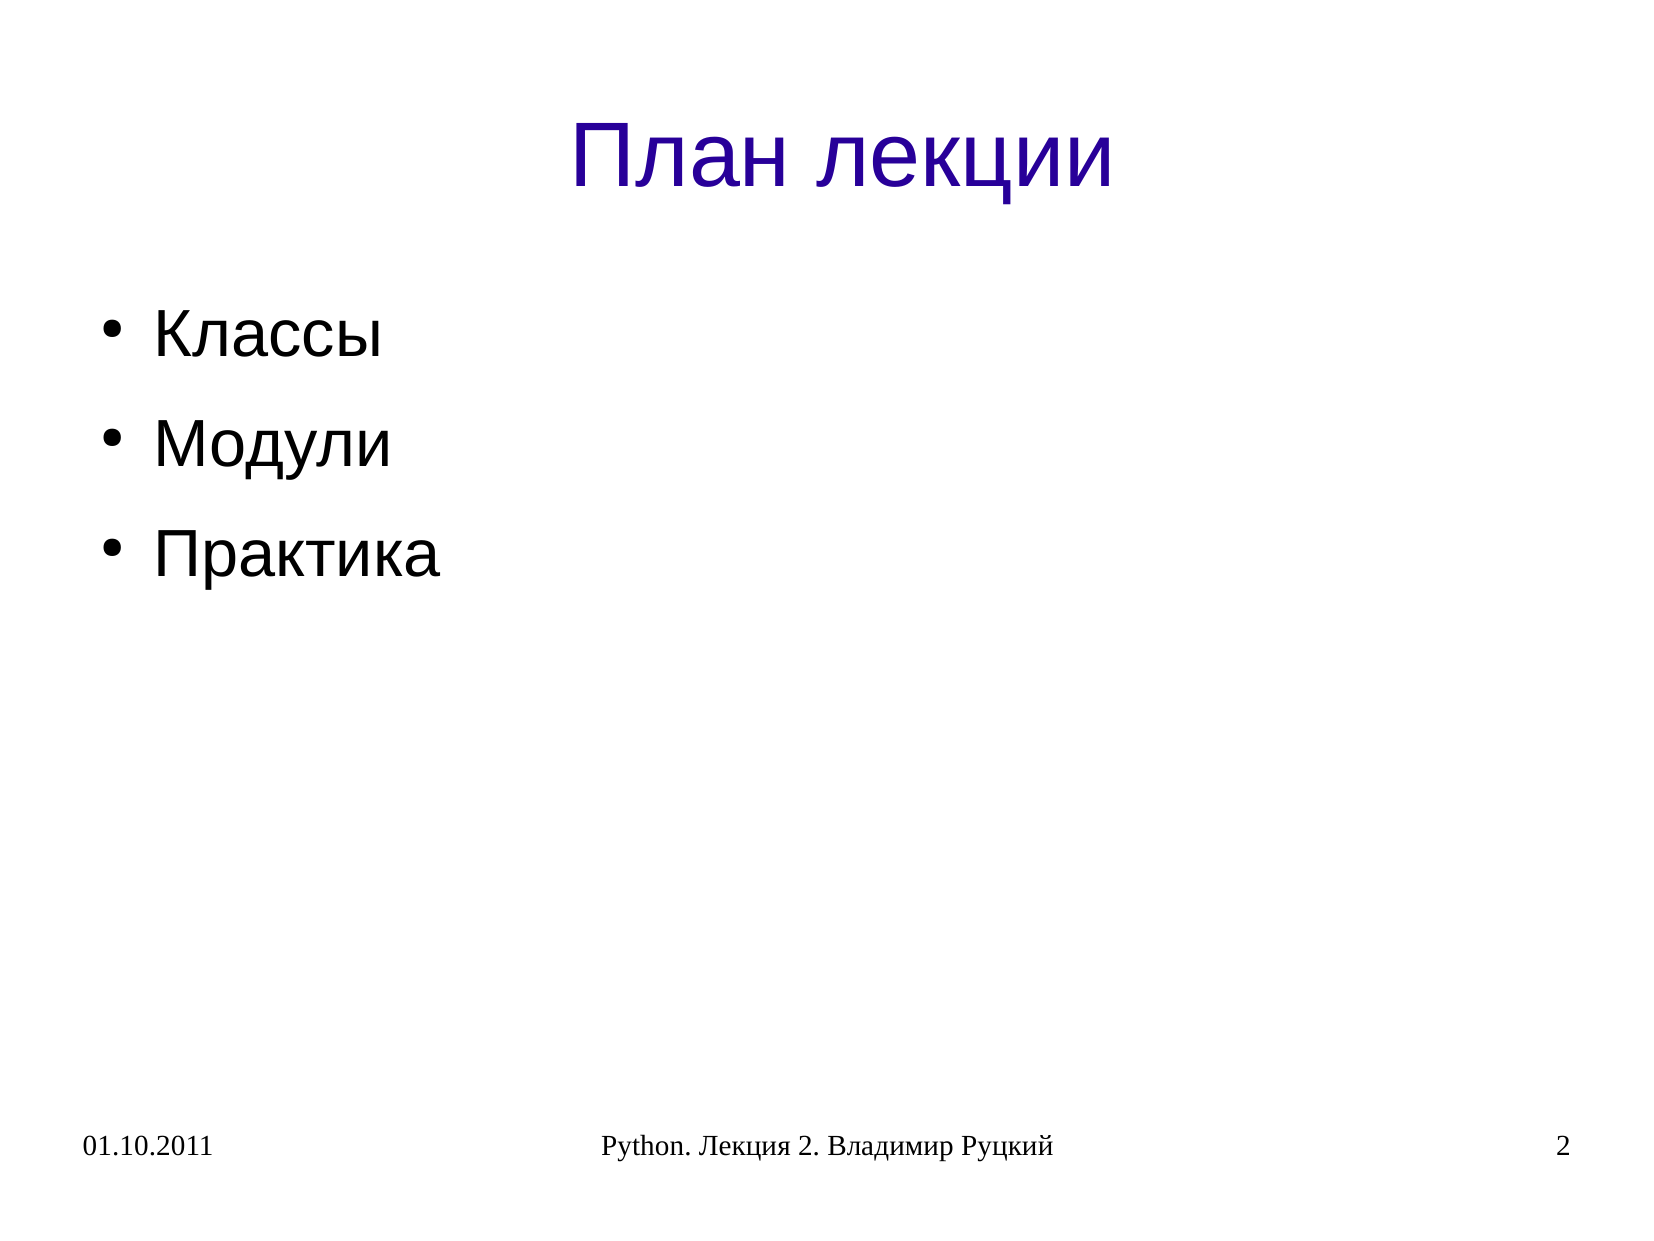

# План лекции
Классы
Модули
Практика
01.10.2011
Python. Лекция 2. Владимир Руцкий
2